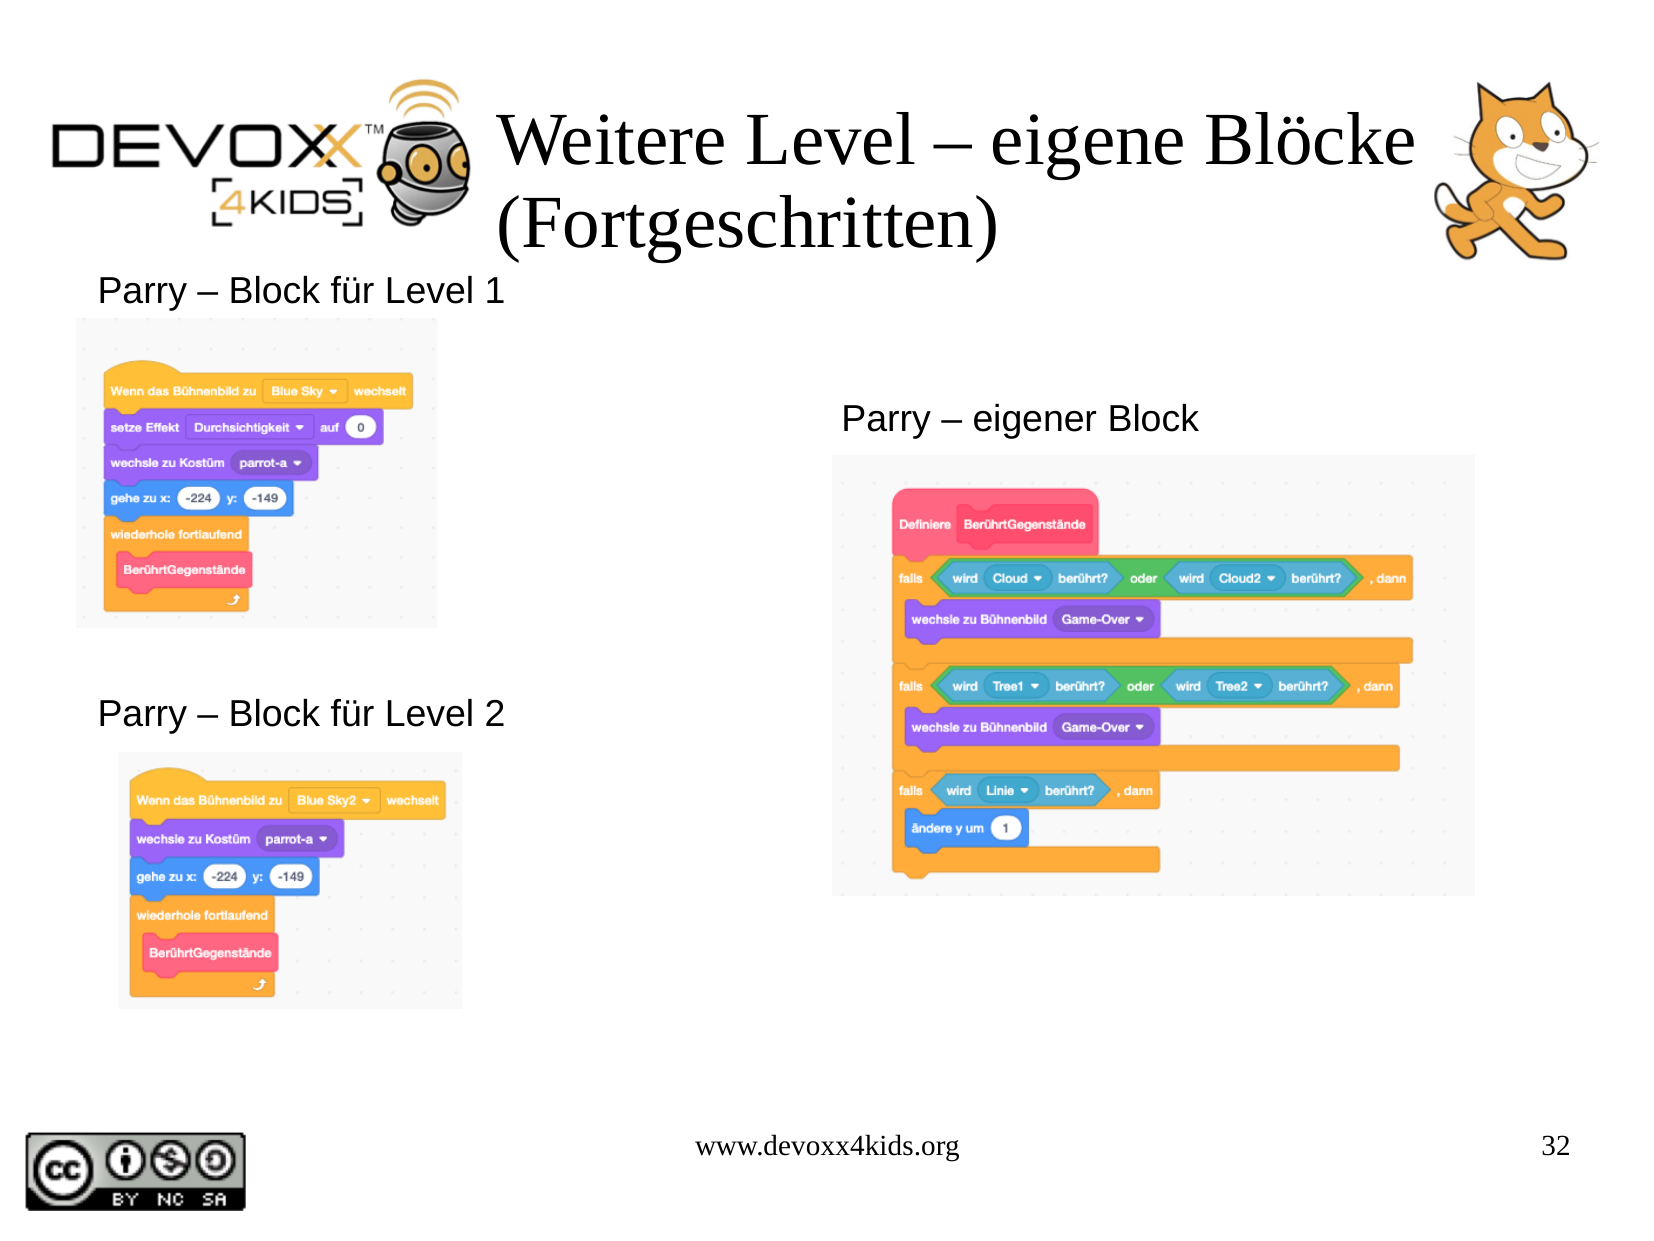

# Weitere Level – eigene Blöcke (Fortgeschritten)
Parry – Block für Level 1
Parry – eigener Block
Parry – Block für Level 2
www.devoxx4kids.org
32